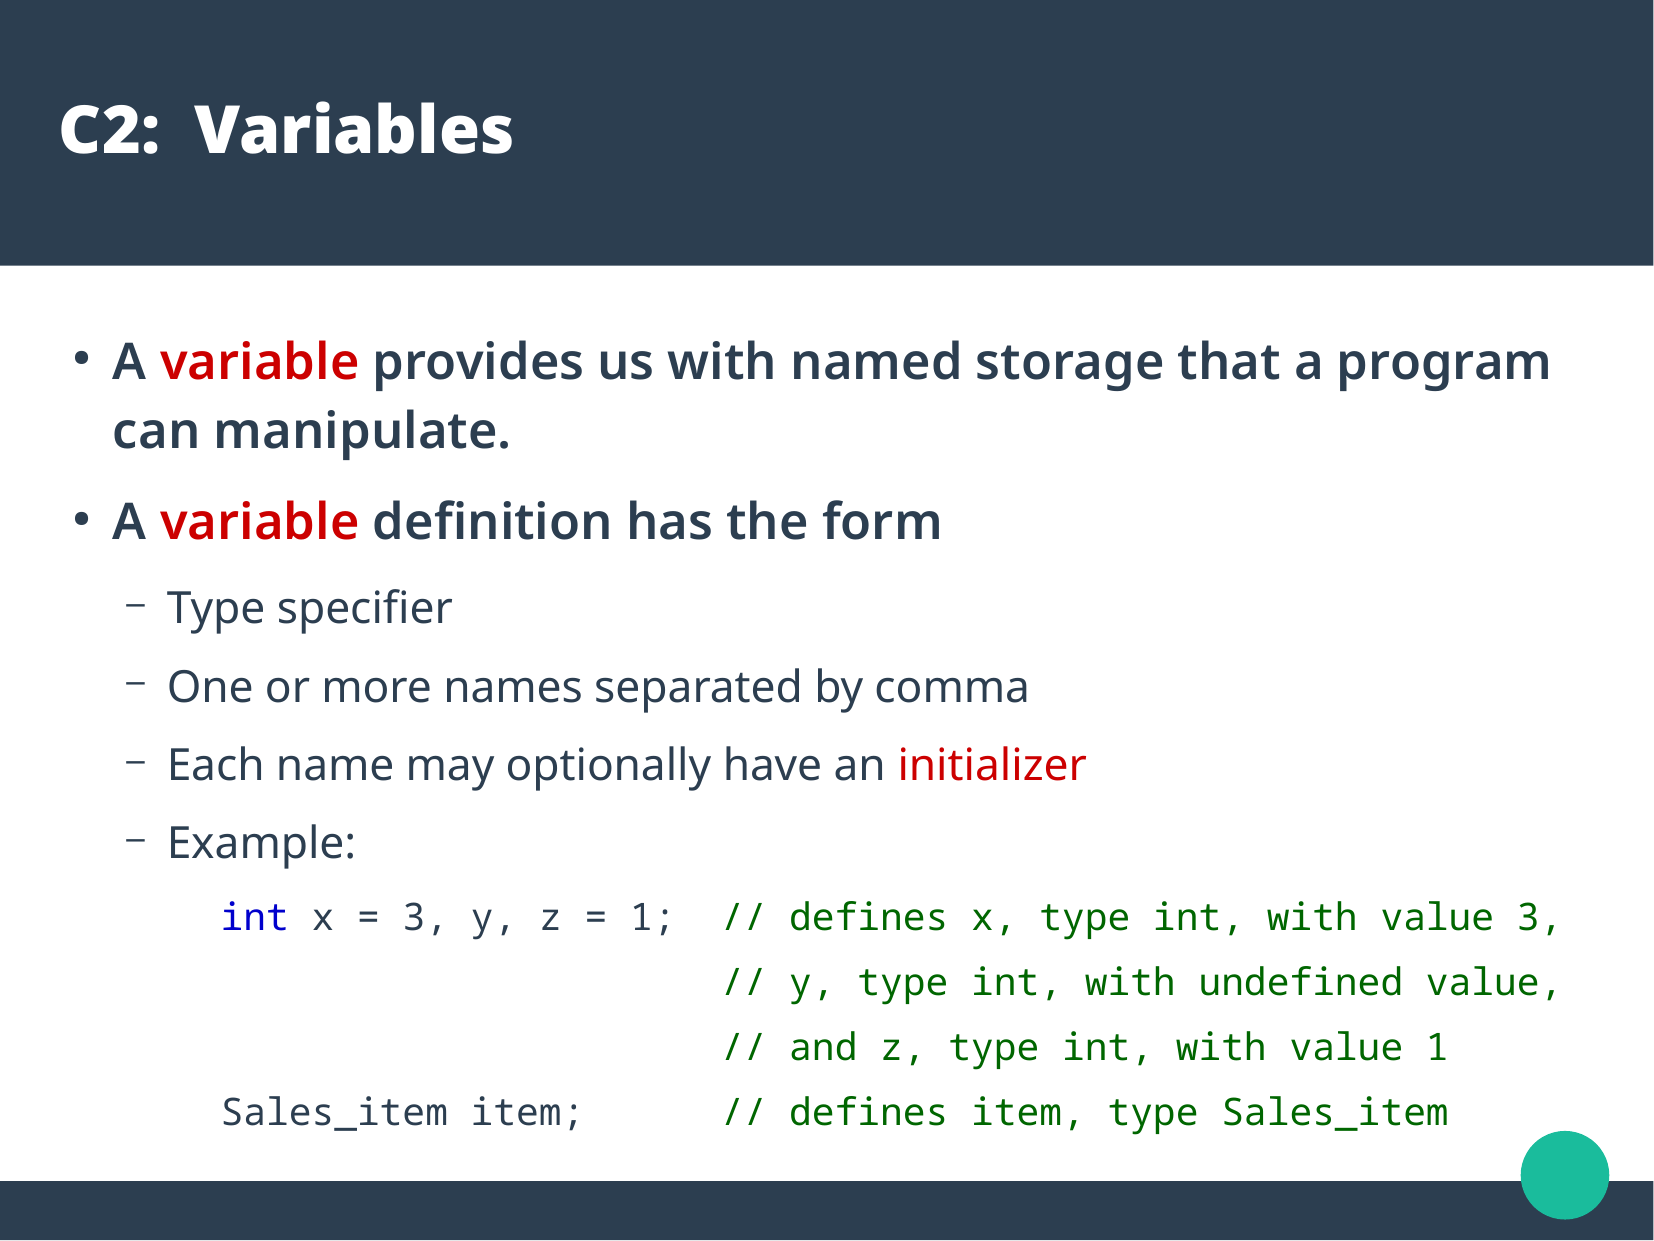

# C2: Variables
A variable provides us with named storage that a program can manipulate.
A variable definition has the form
Type specifier
One or more names separated by comma
Each name may optionally have an initializer
Example:
int x = 3, y, z = 1; // defines x, type int, with value 3,
 // y, type int, with undefined value,
 // and z, type int, with value 1
Sales_item item; // defines item, type Sales_item